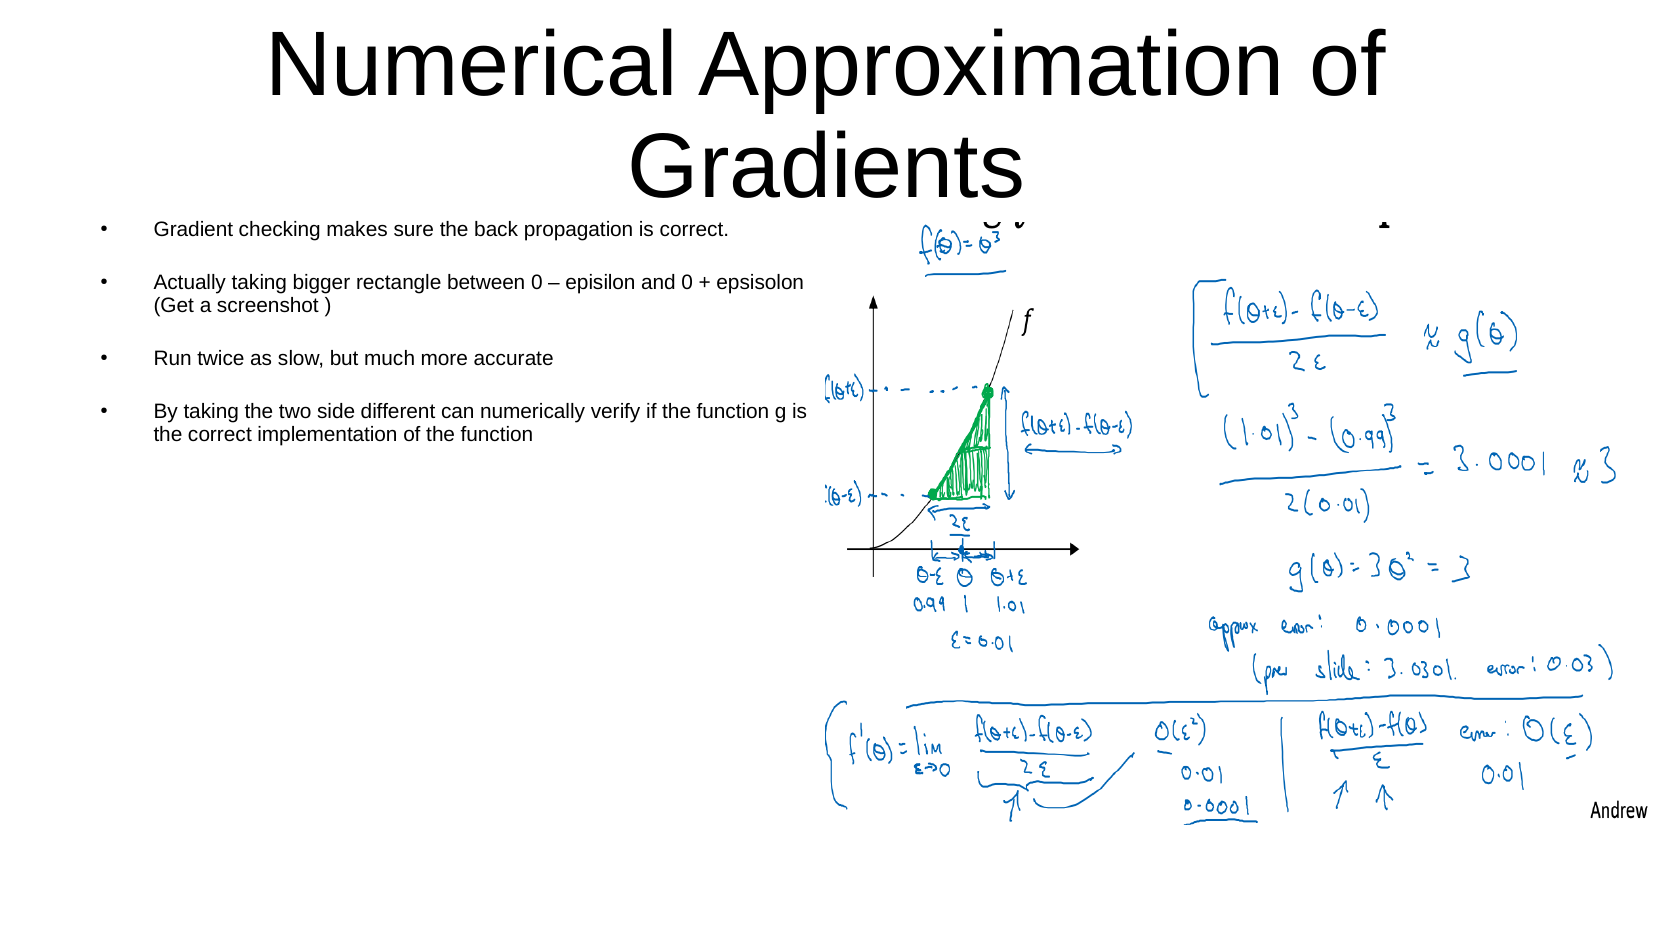

# Numerical Approximation of Gradients
Gradient checking makes sure the back propagation is correct.
Actually taking bigger rectangle between 0 – episilon and 0 + epsisolon
(Get a screenshot )
Run twice as slow, but much more accurate
By taking the two side different can numerically verify if the function g is
the correct implementation of the function